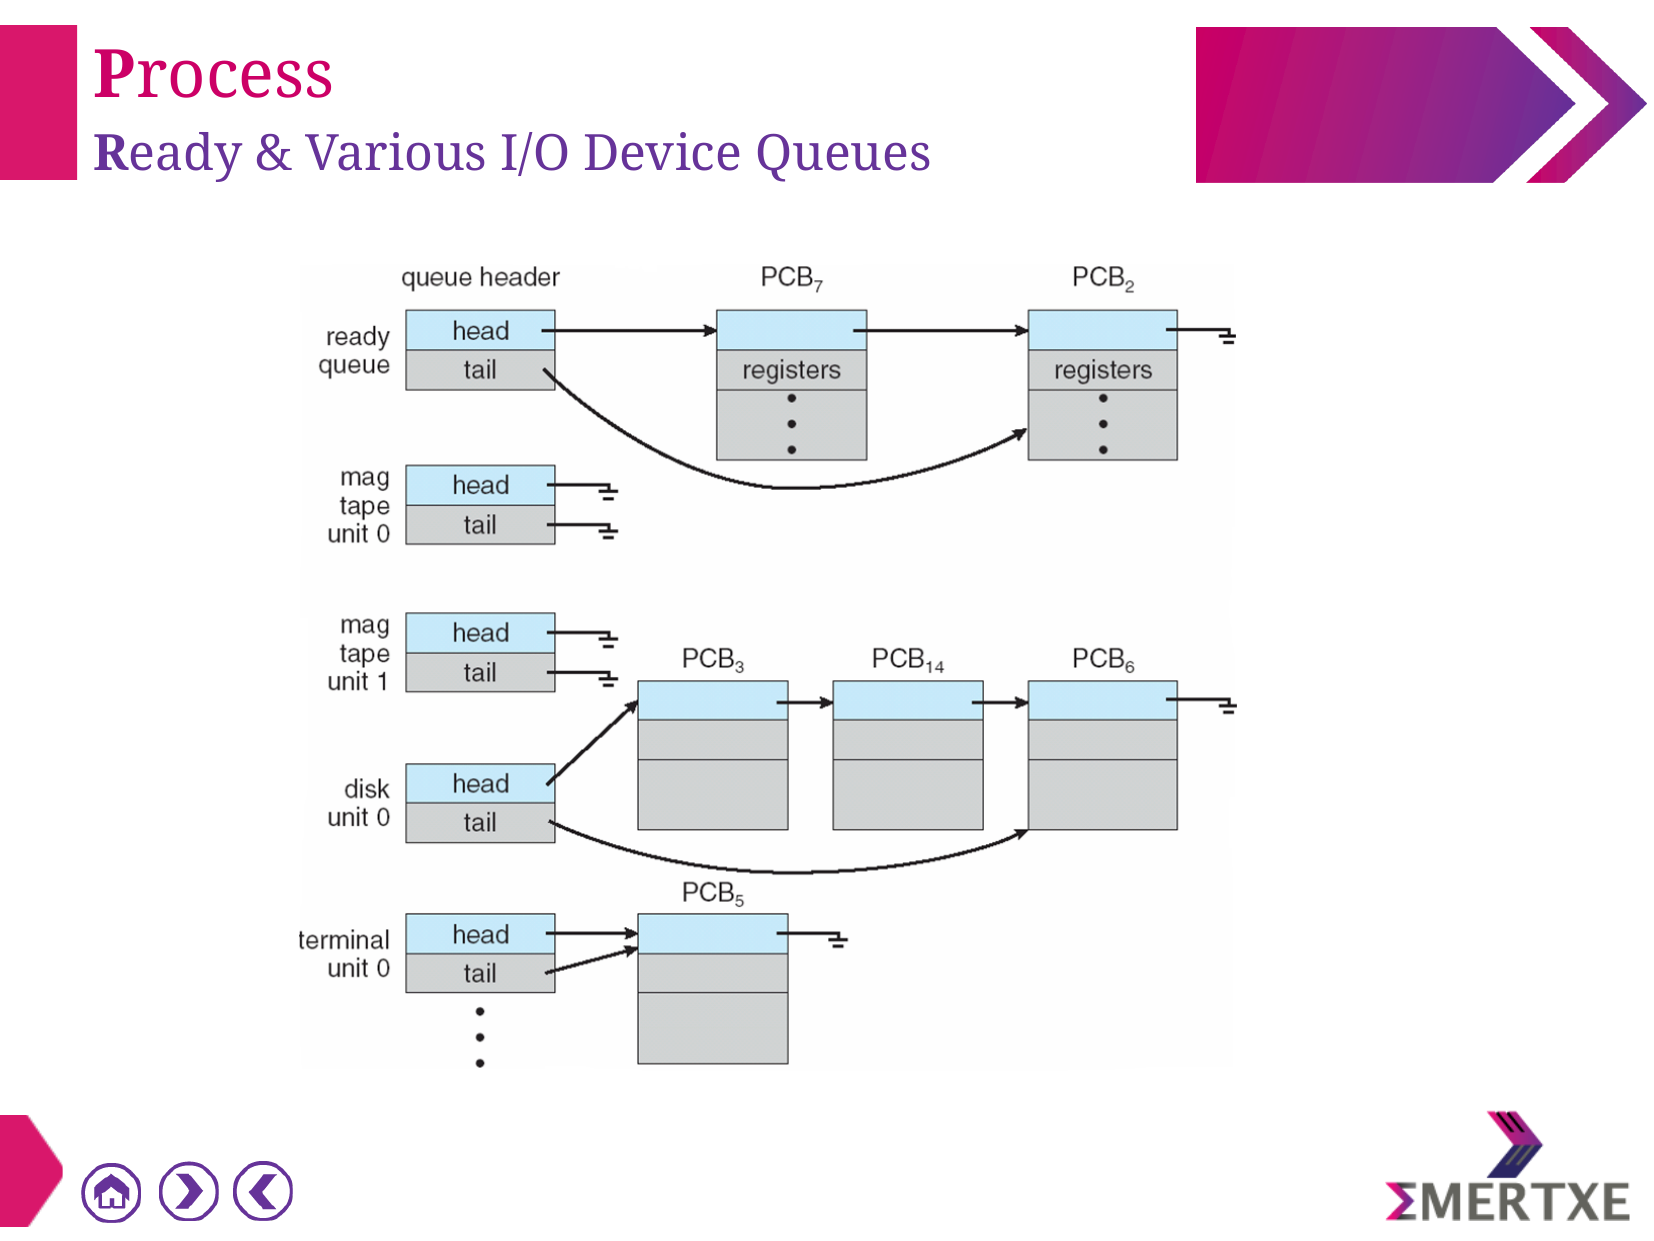

# Process Ready & Various I/O Device Queues